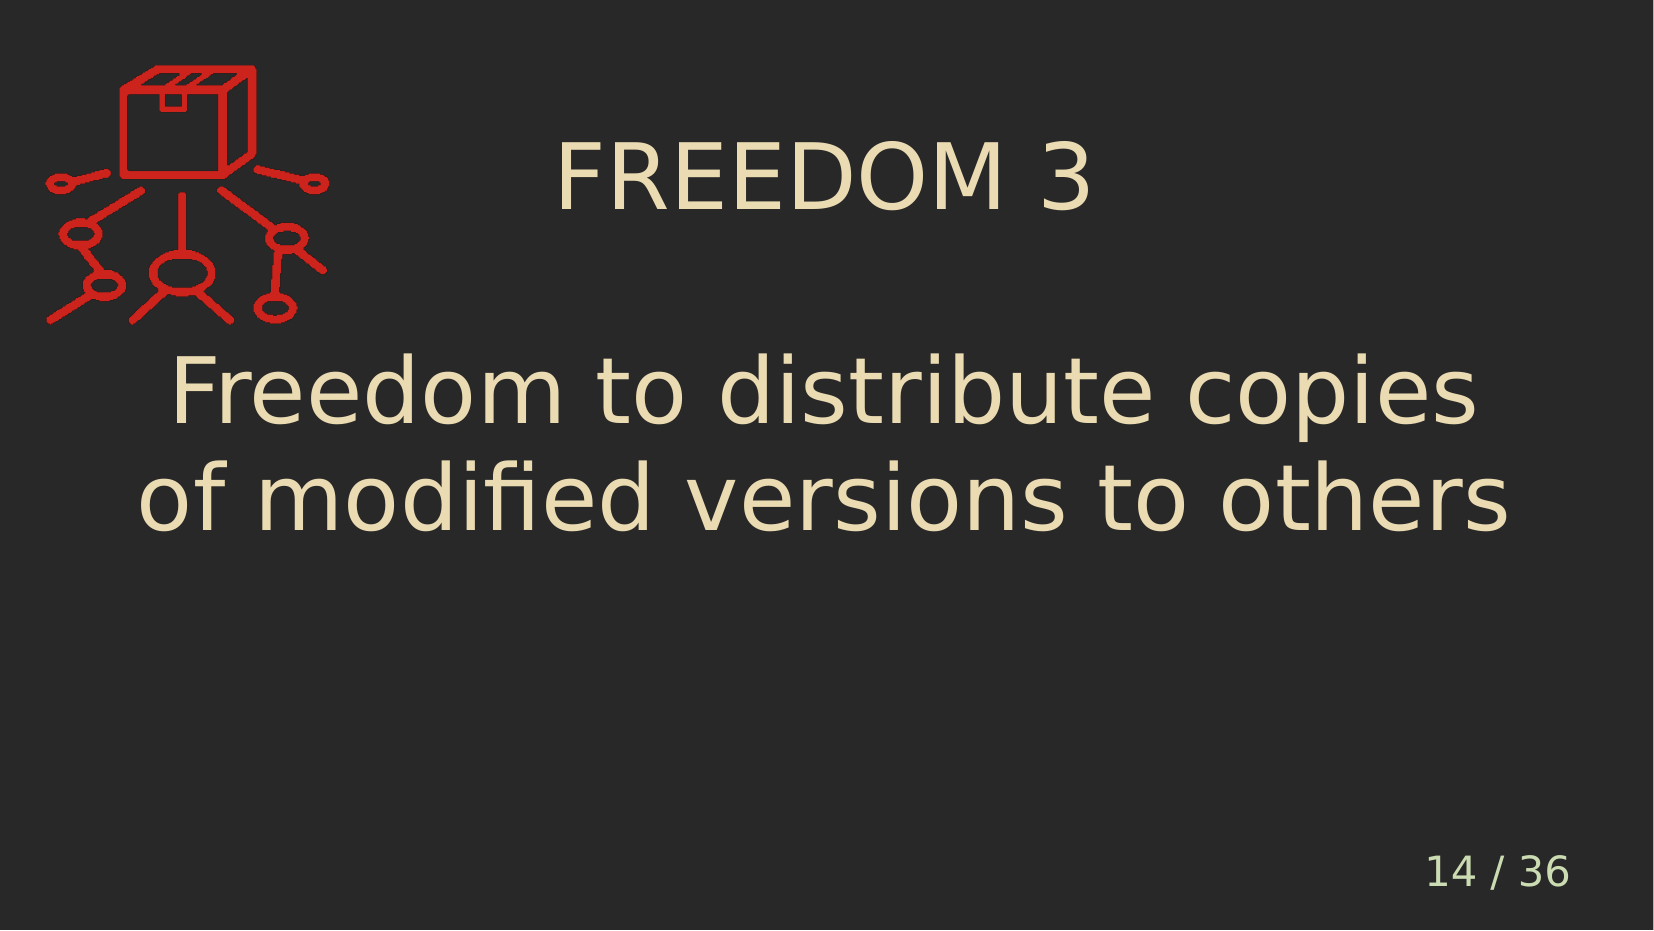

FREEDOM 3
Freedom to distribute copies
of modified versions to others
14